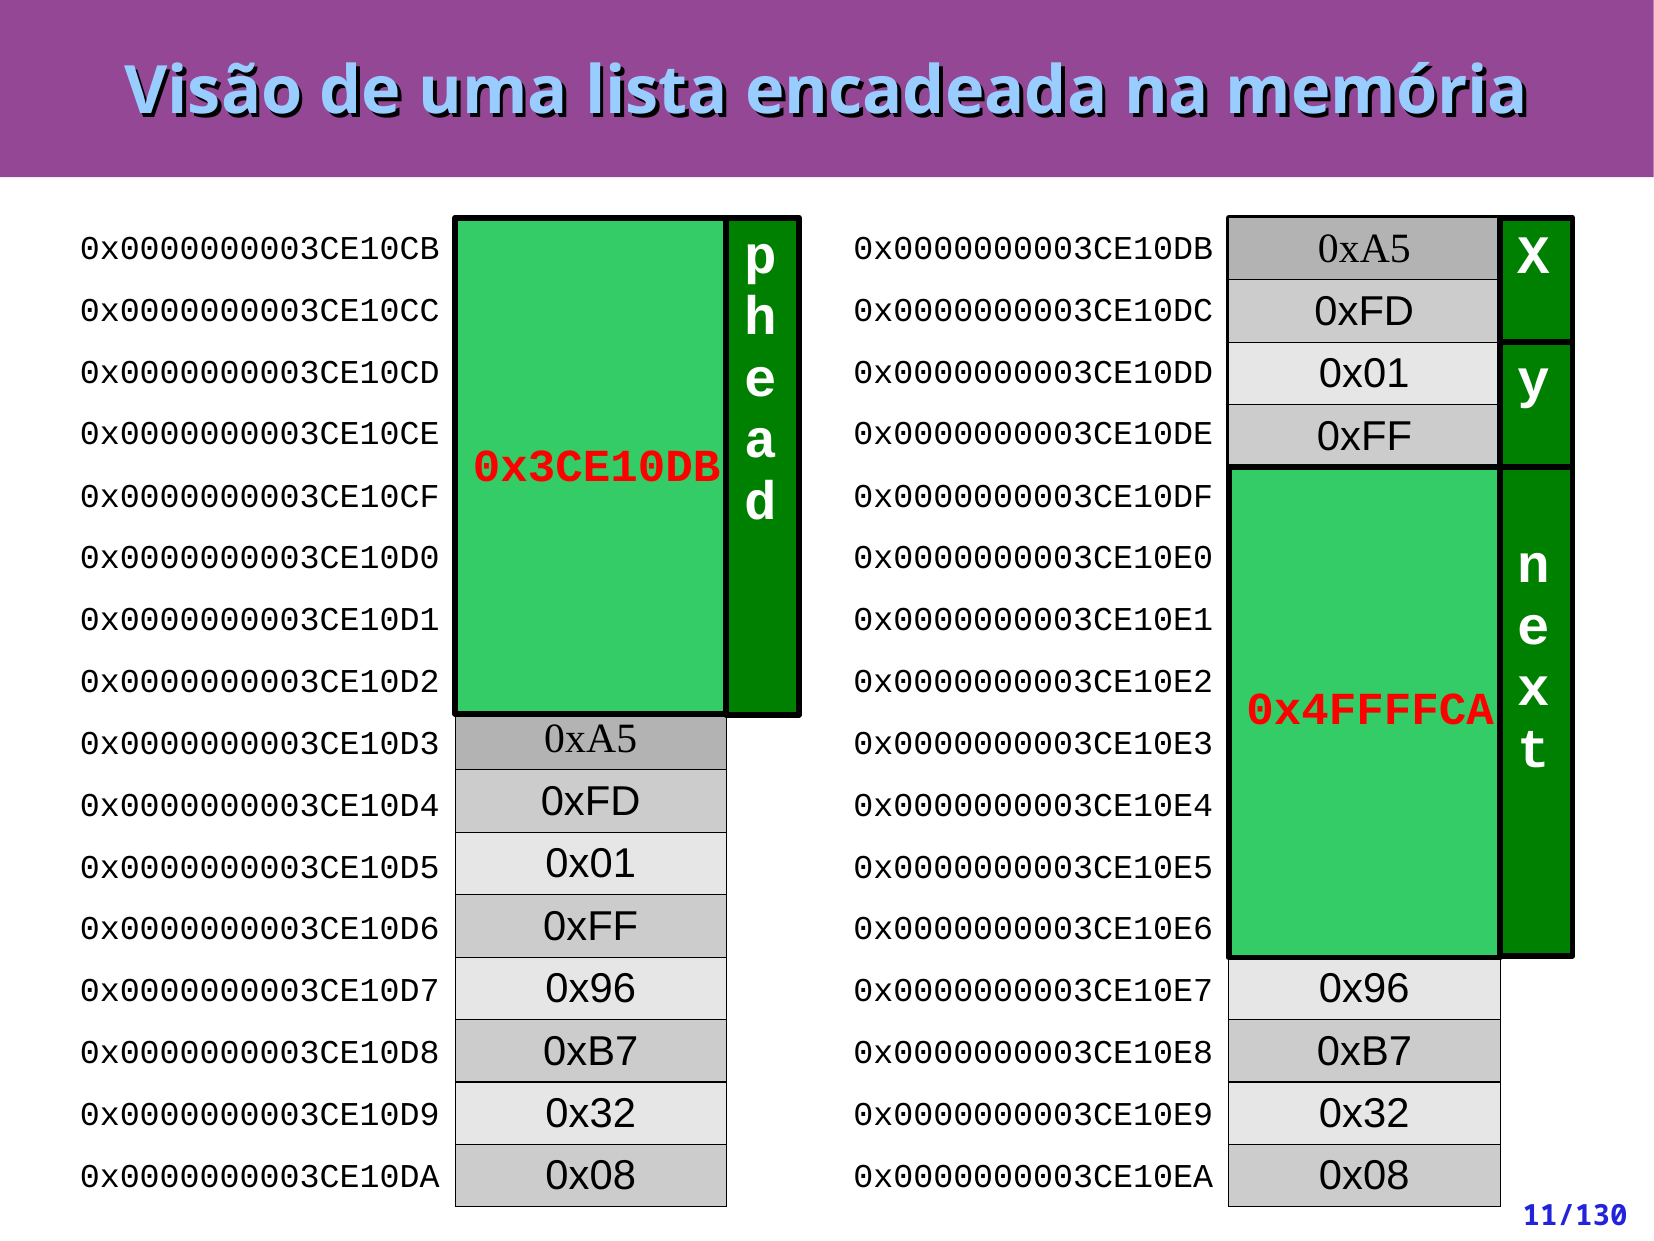

# Visão de uma lista encadeada na memória
p
h
e
a
d
X
| 0xA5 |
| --- |
| 0xFD |
| 0x01 |
| 0xFF |
| 0x96 |
| 0xB7 |
| 0x32 |
| 0x08 |
| 0xA5 |
| --- |
| 0xFD |
| 0x01 |
| 0xFF |
| 0x96 |
| 0xB7 |
| 0x32 |
| 0x08 |
0x3CE10DB
| 0xA5 |
| --- |
| 0xFD |
| 0x01 |
| 0xFF |
| 0x96 |
| 0xB7 |
| 0x32 |
| 0x08 |
| 0xA5 |
| --- |
| 0xFD |
| 0x01 |
| 0xFF |
| 0x96 |
| 0xB7 |
| 0x32 |
| 0x08 |
P
H
E
A
d
| 0xA5 |
| --- |
| 0xFD |
| 0x01 |
| 0xFF |
| 0x96 |
| 0xB7 |
| 0x32 |
| 0x08 |
| 0xA5 |
| --- |
| 0xFD |
| 0x01 |
| 0xFF |
| 0x96 |
| 0xB7 |
| 0x32 |
| 0x08 |
0x0000000003CE10CB
0x0000000003CE10CC
0x0000000003CE10CD
0x0000000003CE10CE
0x0000000003CE10CF
0x0000000003CE10D0
0x0000000003CE10D1
0x0000000003CE10D2
0x0000000003CE10D3
0x0000000003CE10D4
0x0000000003CE10D5
0x0000000003CE10D6
0x0000000003CE10D7
0x0000000003CE10D8
0x0000000003CE10D9
0x0000000003CE10DA
0x0000000003CE10DB
0x0000000003CE10DC
0x0000000003CE10DD
0x0000000003CE10DE
0x0000000003CE10DF
0x0000000003CE10E0
0x0000000003CE10E1
0x0000000003CE10E2
0x0000000003CE10E3
0x0000000003CE10E4
0x0000000003CE10E5
0x0000000003CE10E6
0x0000000003CE10E7
0x0000000003CE10E8
0x0000000003CE10E9
0x0000000003CE10EA
y
y
next
0x4FFFFCA
11